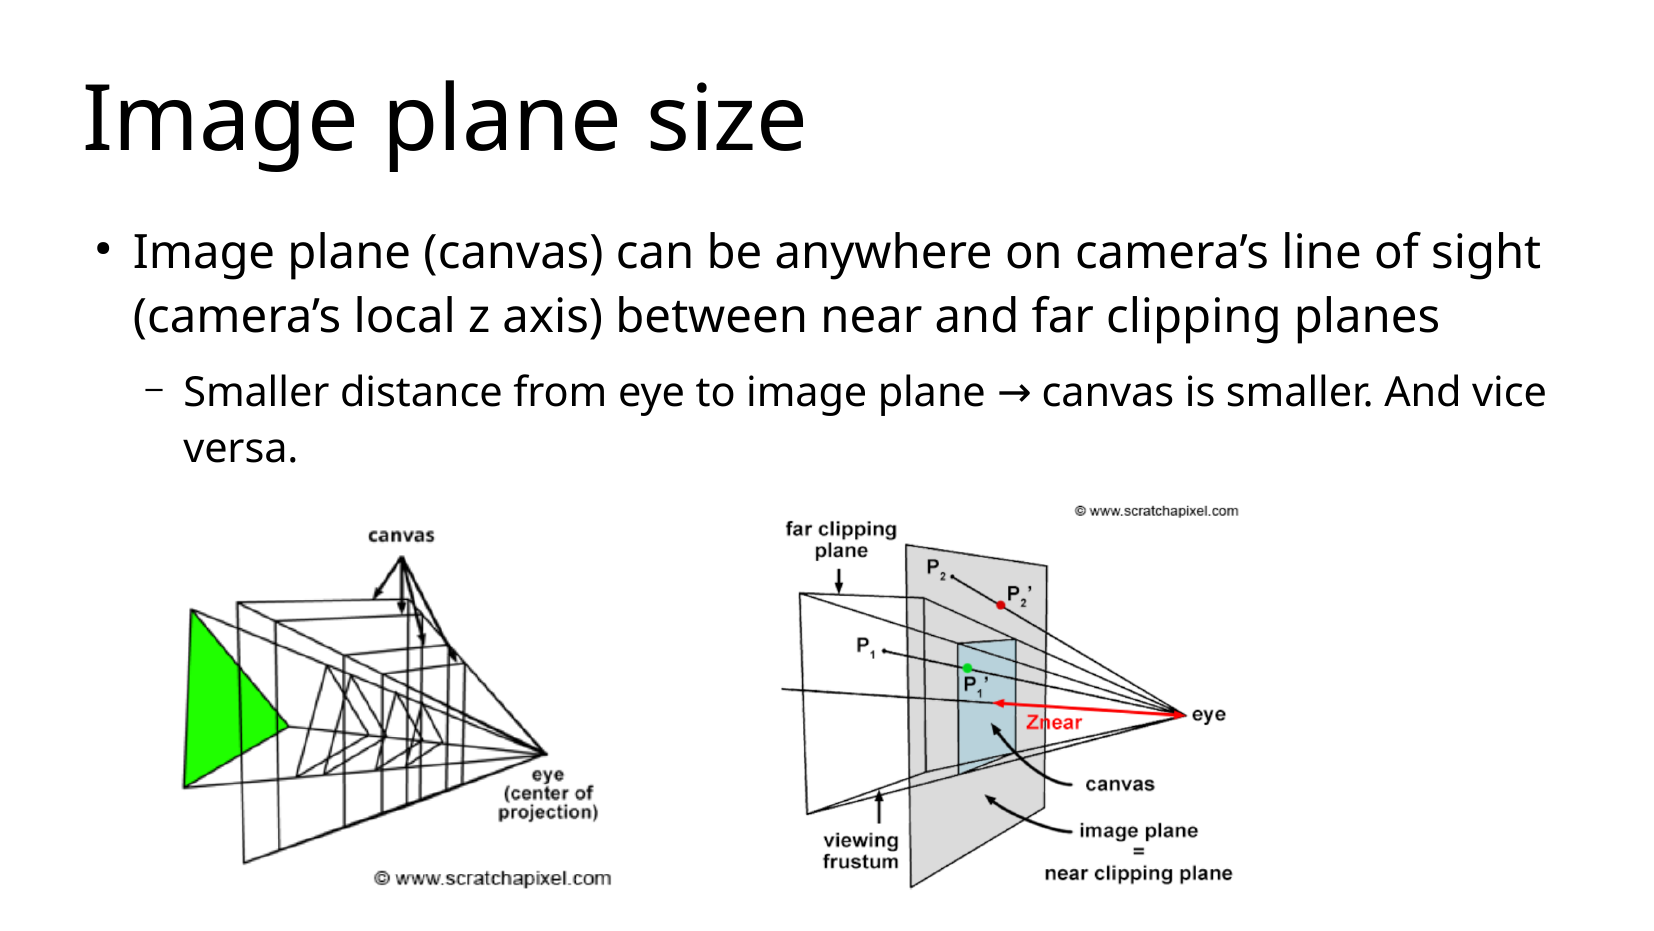

# Image plane size
Image plane (canvas) can be anywhere on camera’s line of sight (camera’s local z axis) between near and far clipping planes
Smaller distance from eye to image plane → canvas is smaller. And vice versa.